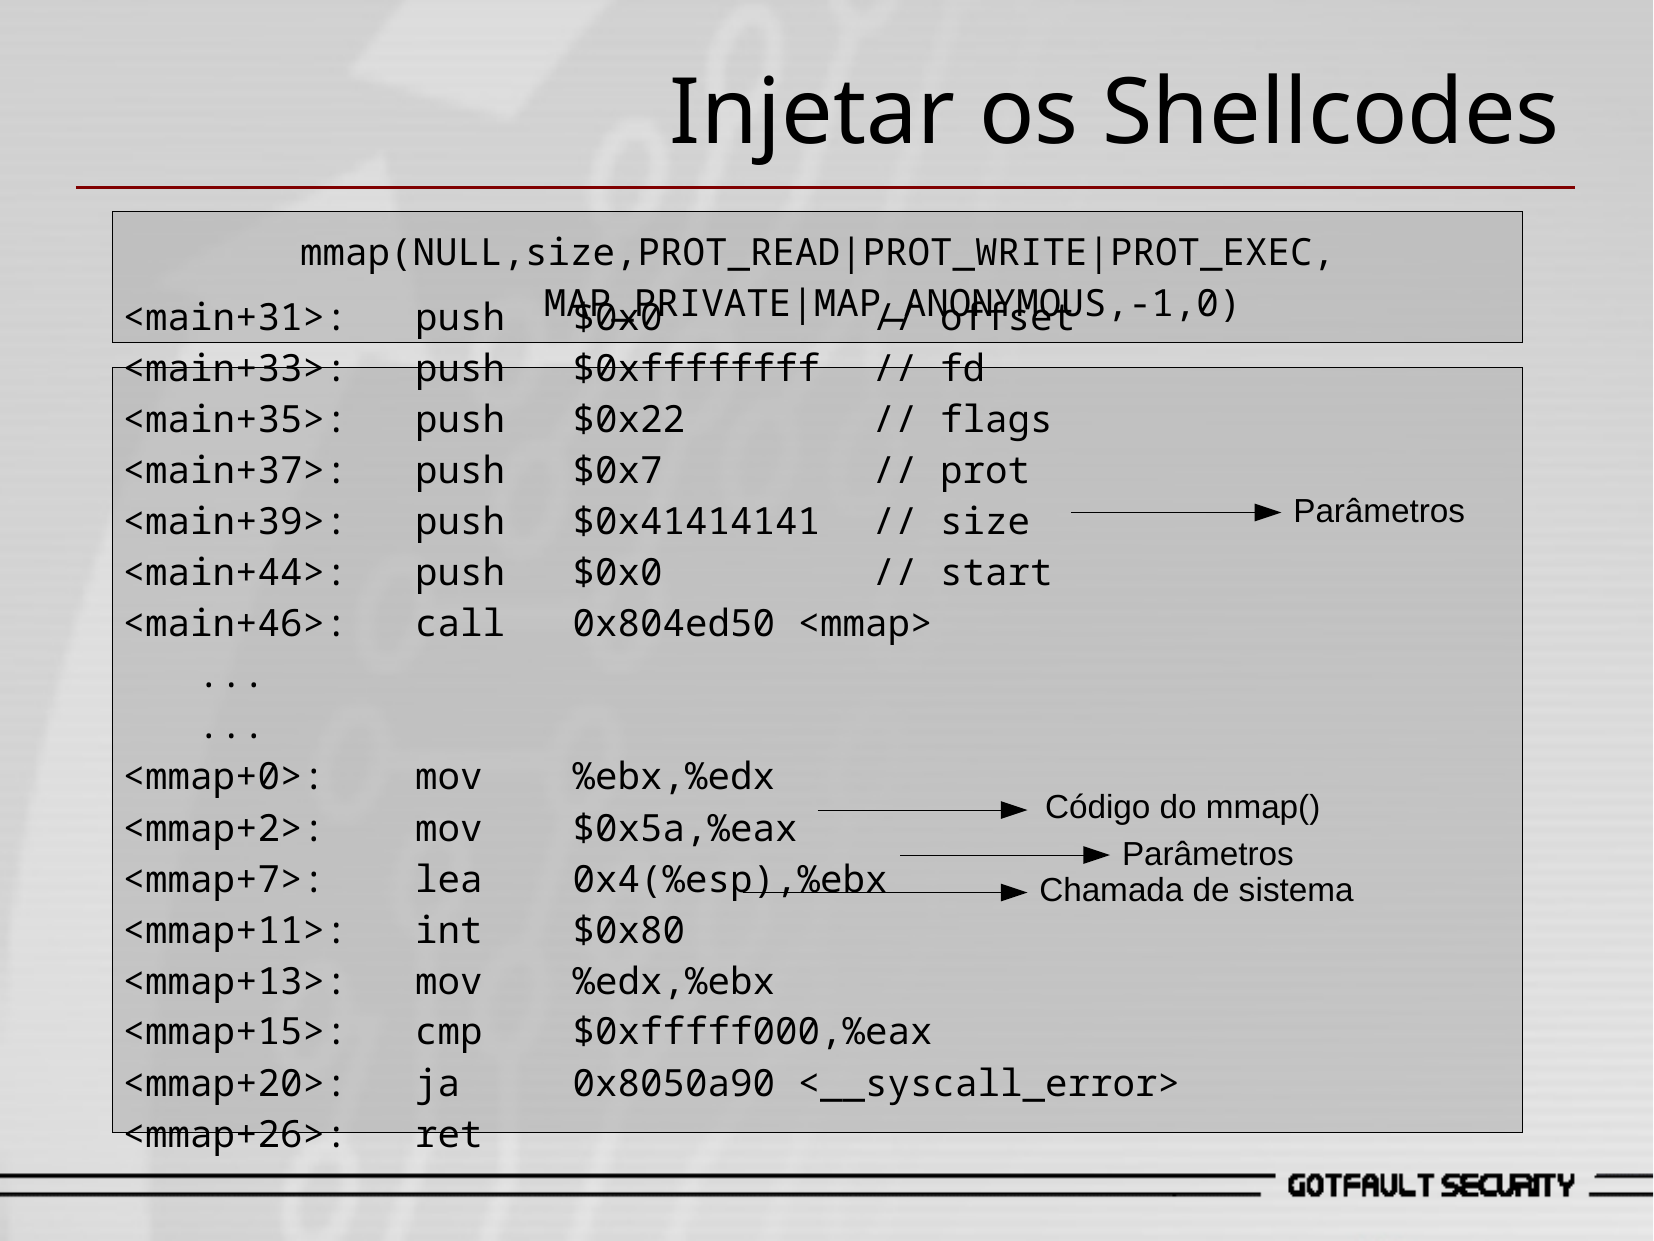

Injetar os Shellcodes
mmap(NULL,size,PROT_READ|PROT_WRITE|PROT_EXEC,
		MAP_PRIVATE|MAP_ANONYMOUS,-1,0)
<main+31>: push $0x0			// offset
<main+33>: push $0xffffffff	// fd
<main+35>: push $0x22			// flags
<main+37>: push $0x7			// prot
<main+39>: push $0x41414141	// size
<main+44>: push $0x0			// start
<main+46>: call 0x804ed50 <mmap>
	...
	...
<mmap+0>: mov %ebx,%edx
<mmap+2>: mov $0x5a,%eax
<mmap+7>: lea 0x4(%esp),%ebx
<mmap+11>: int $0x80
<mmap+13>: mov %edx,%ebx
<mmap+15>: cmp $0xfffff000,%eax
<mmap+20>: ja 0x8050a90 <__syscall_error>
<mmap+26>: ret
Parâmetros
Código do mmap()
Parâmetros
Chamada de sistema